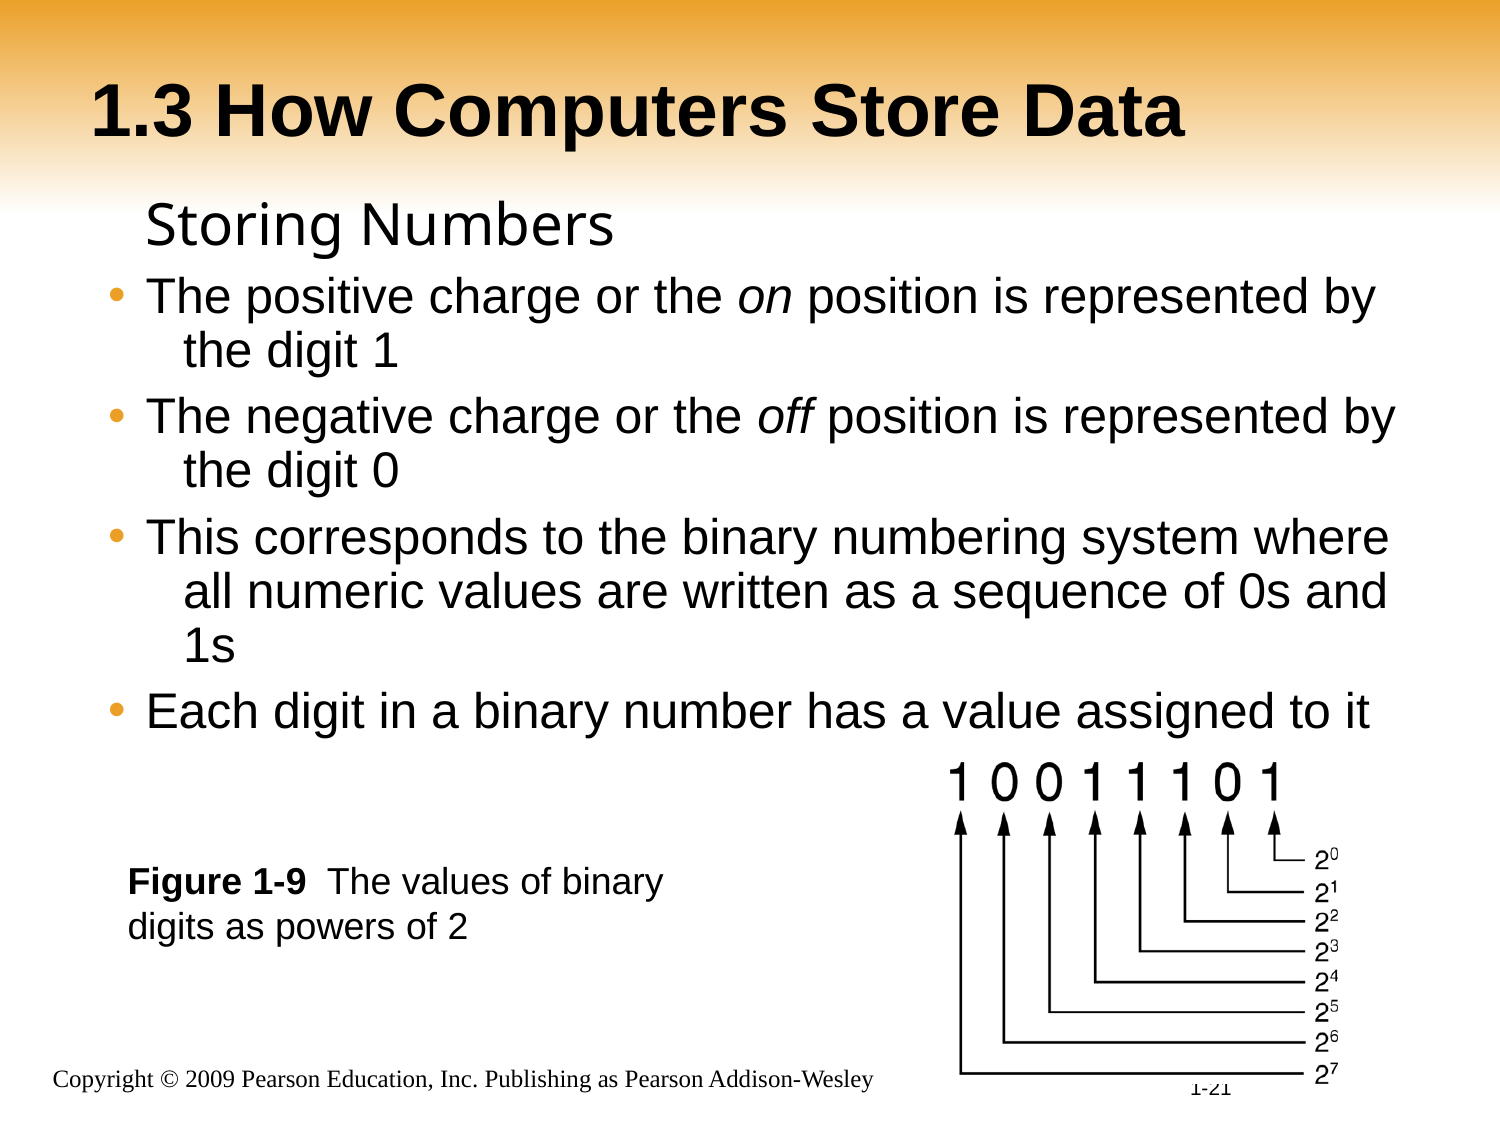

# 1.3 How Computers Store Data
Storing Numbers
The positive charge or the on position is represented by the digit 1
The negative charge or the off position is represented by the digit 0
This corresponds to the binary numbering system where all numeric values are written as a sequence of 0s and 1s
Each digit in a binary number has a value assigned to it
Figure 1-9 The values of binary digits as powers of 2